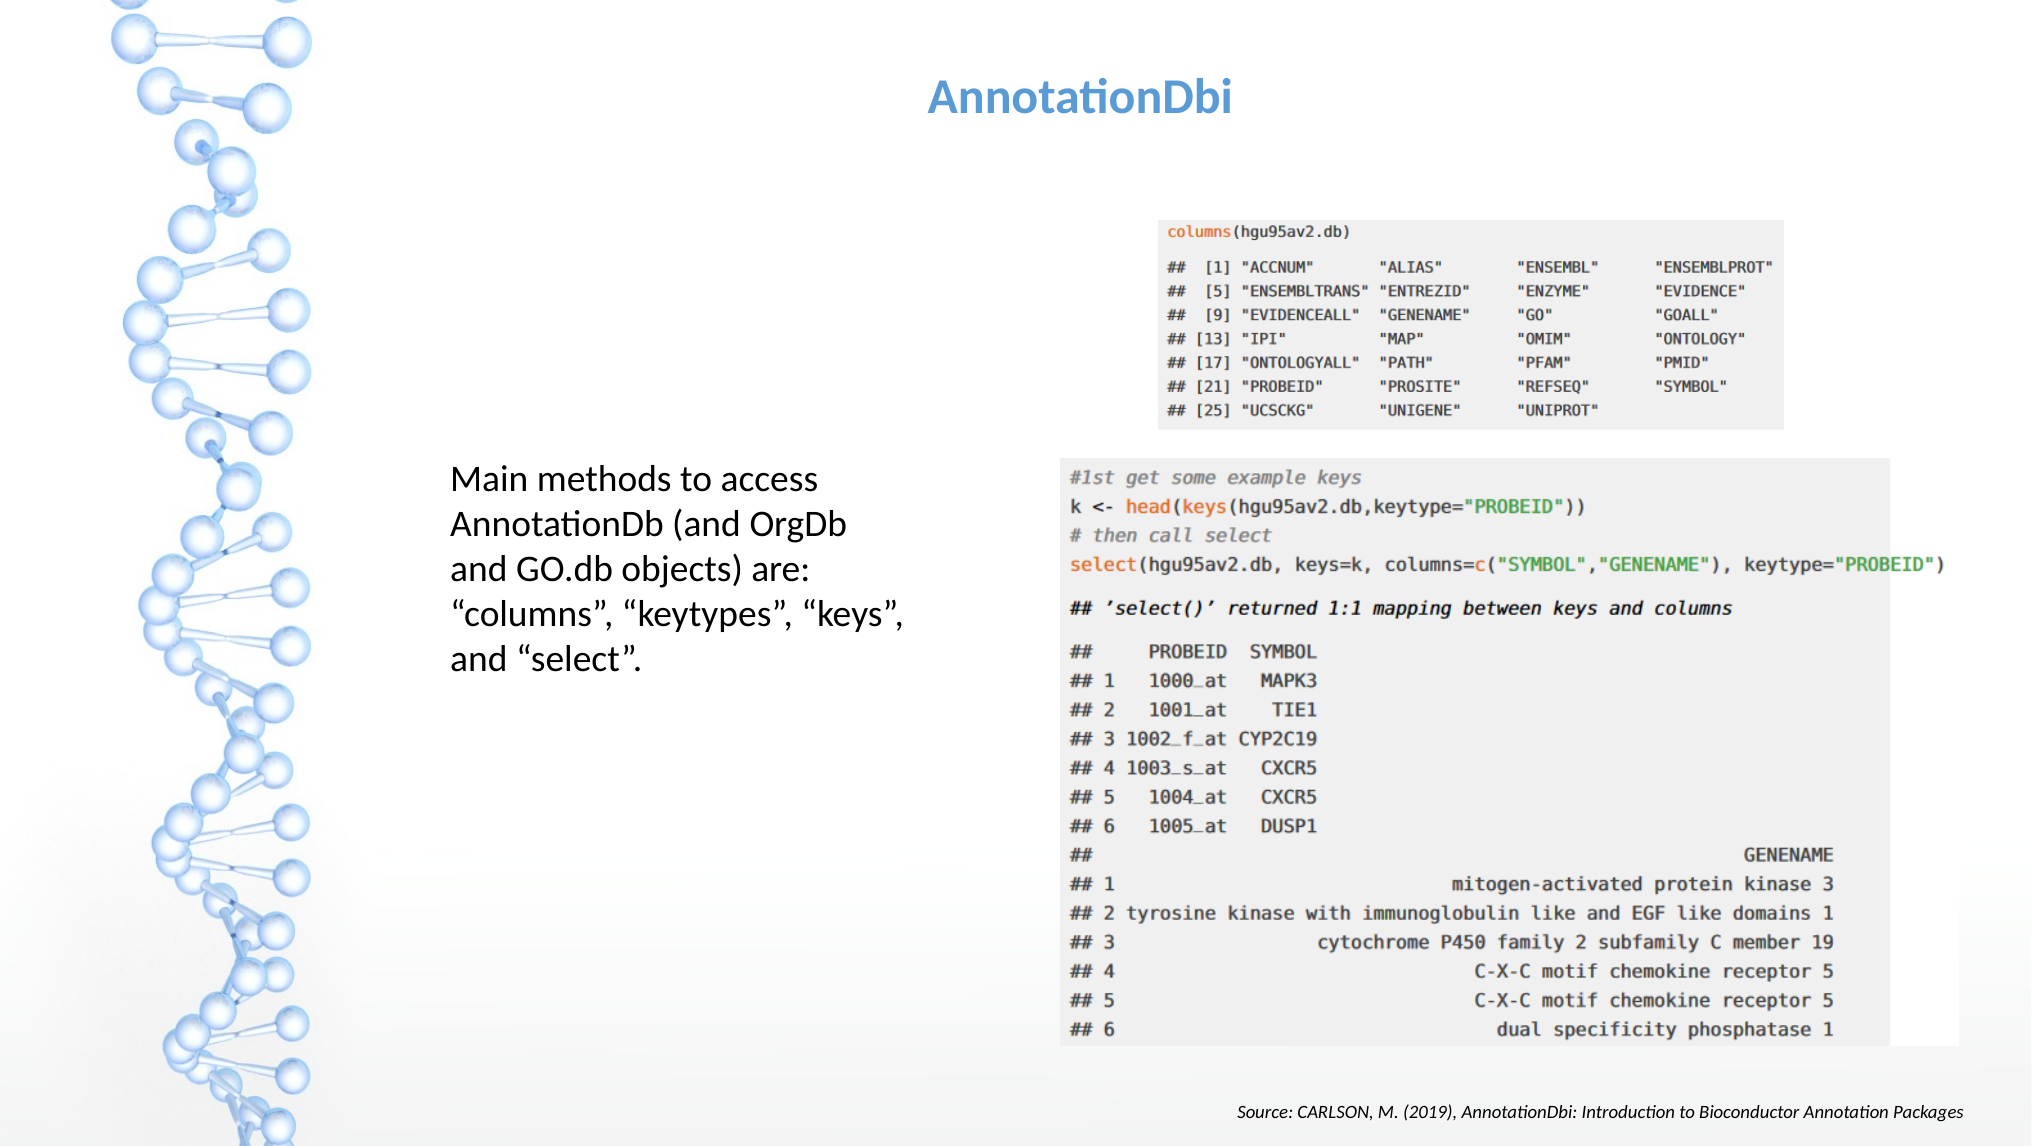

AnnotationDbi
Main methods to access AnnotationDb (and OrgDb and GO.db objects) are: “columns”, “keytypes”, “keys”, and “select”.
Source: CARLSON, M. (2019), AnnotationDbi: Introduction to Bioconductor Annotation Packages